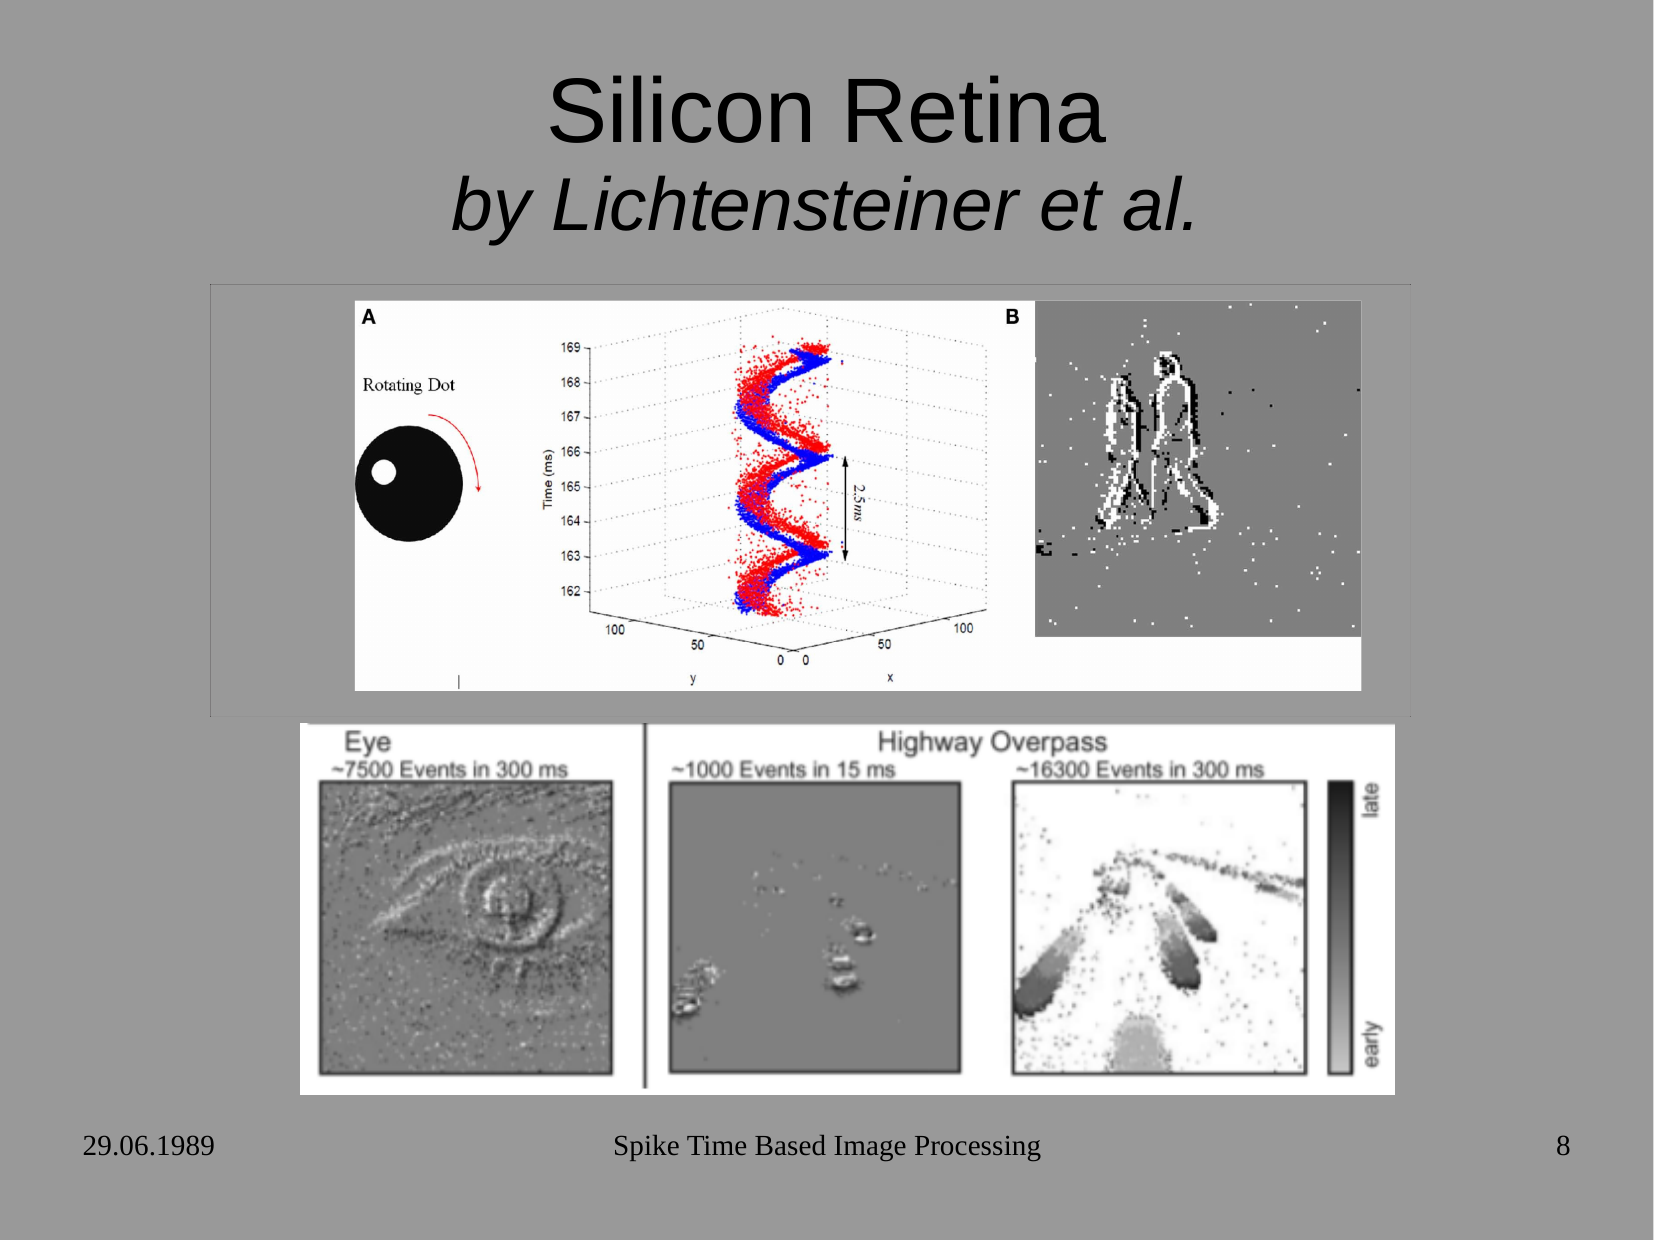

# Silicon Retina by Lichtensteiner et al.
29.06.1989
Spike Time Based Image Processing
8